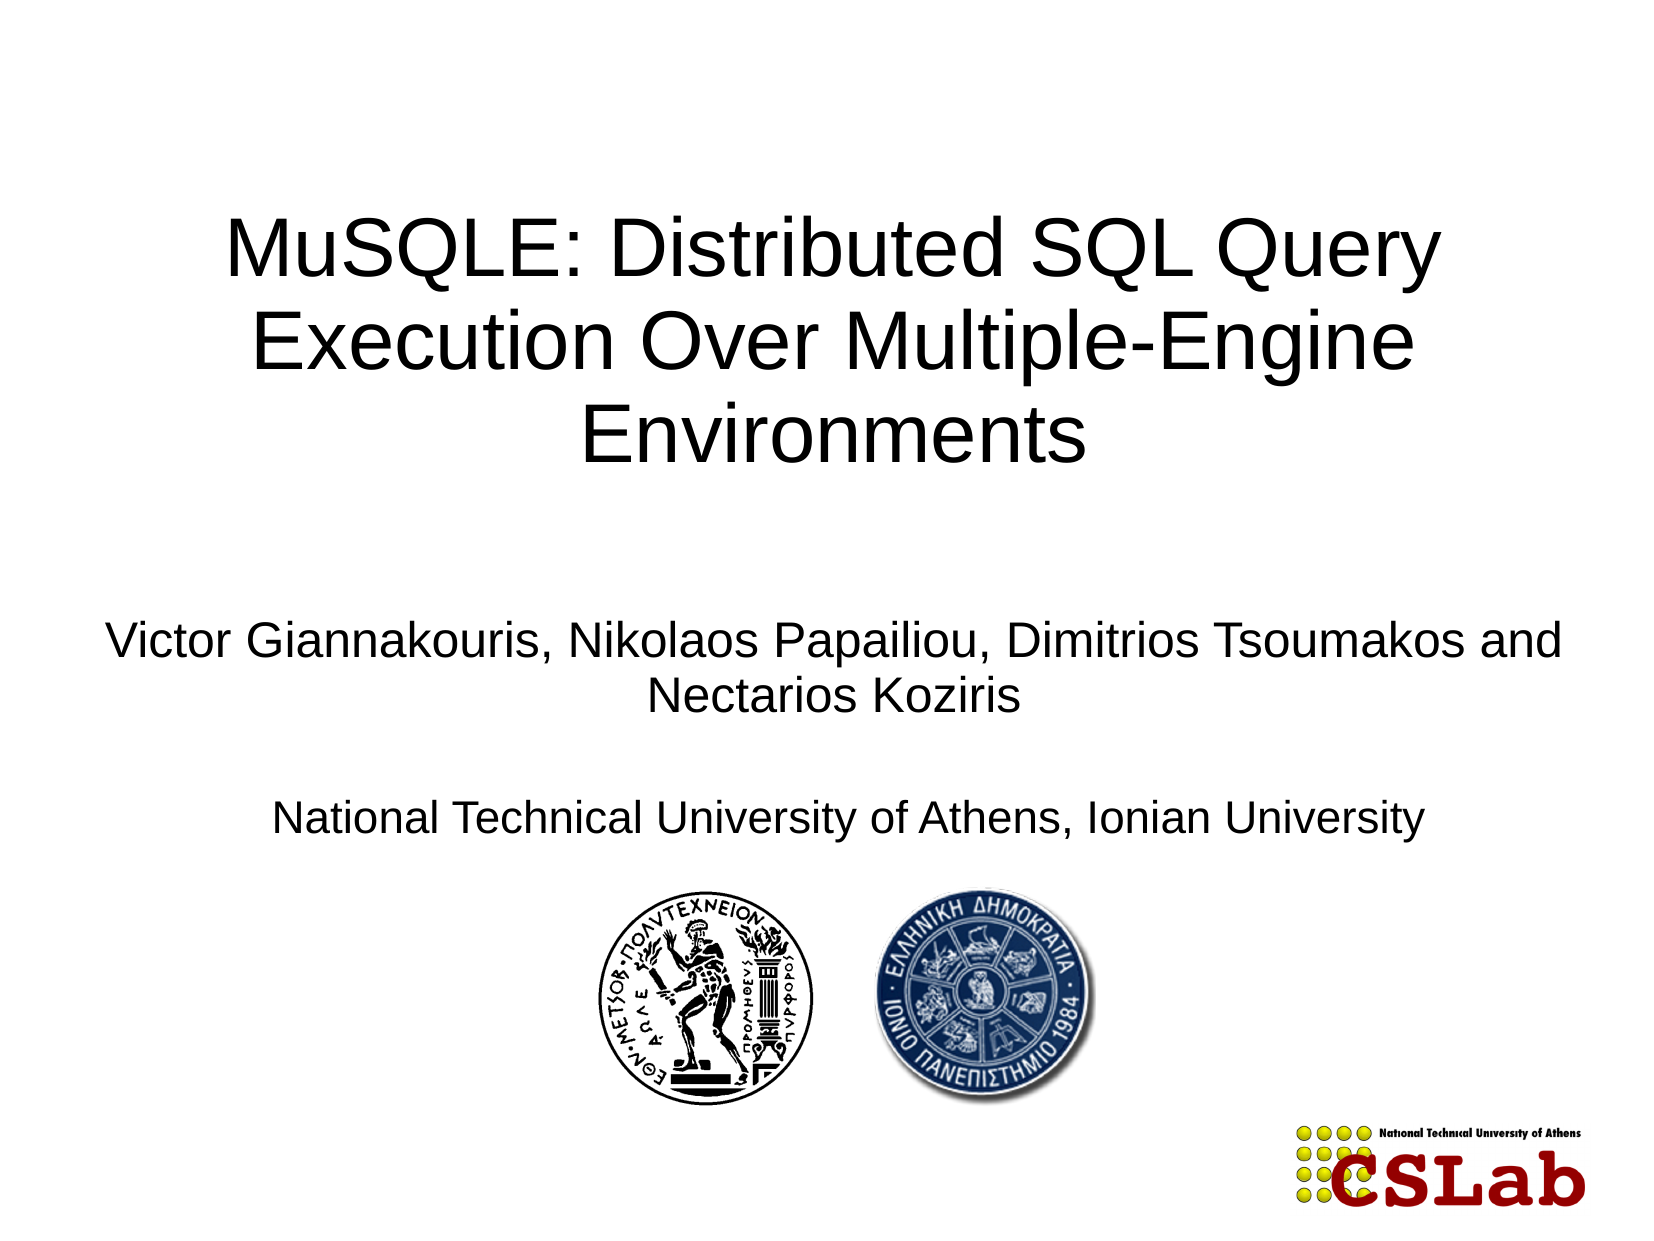

# MuSQLE: Distributed SQL Query Execution Over Multiple-Engine Environments
Victor Giannakouris, Nikolaos Papailiou, Dimitrios Tsoumakos and Nectarios Koziris
National Technical University of Athens, Ionian University